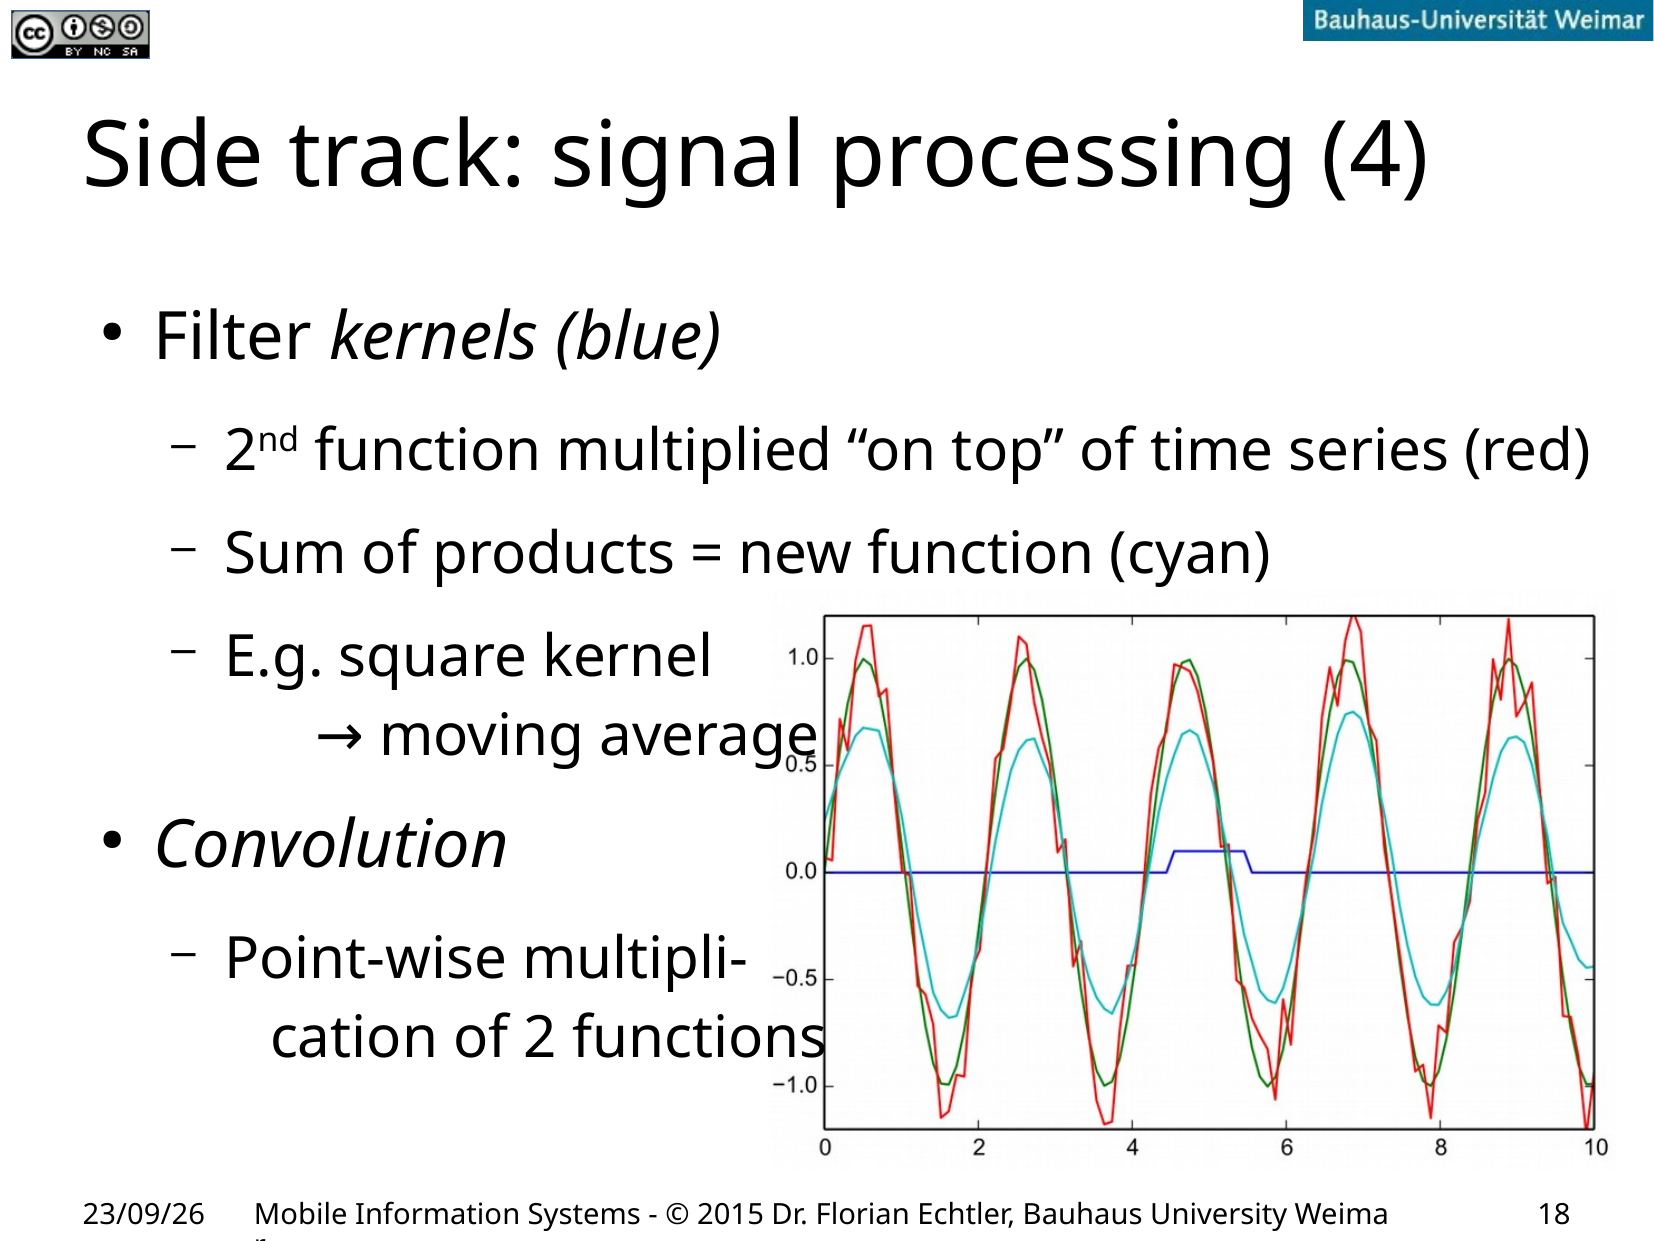

# Side track: signal processing (4)
Filter kernels (blue)
2nd function multiplied “on top” of time series (red)
Sum of products = new function (cyan)
E.g. square kernel → moving average
Convolution
Point-wise multipli- cation of 2 functions
Mobile Information Systems - © 2015 Dr. Florian Echtler, Bauhaus University Weimar
18